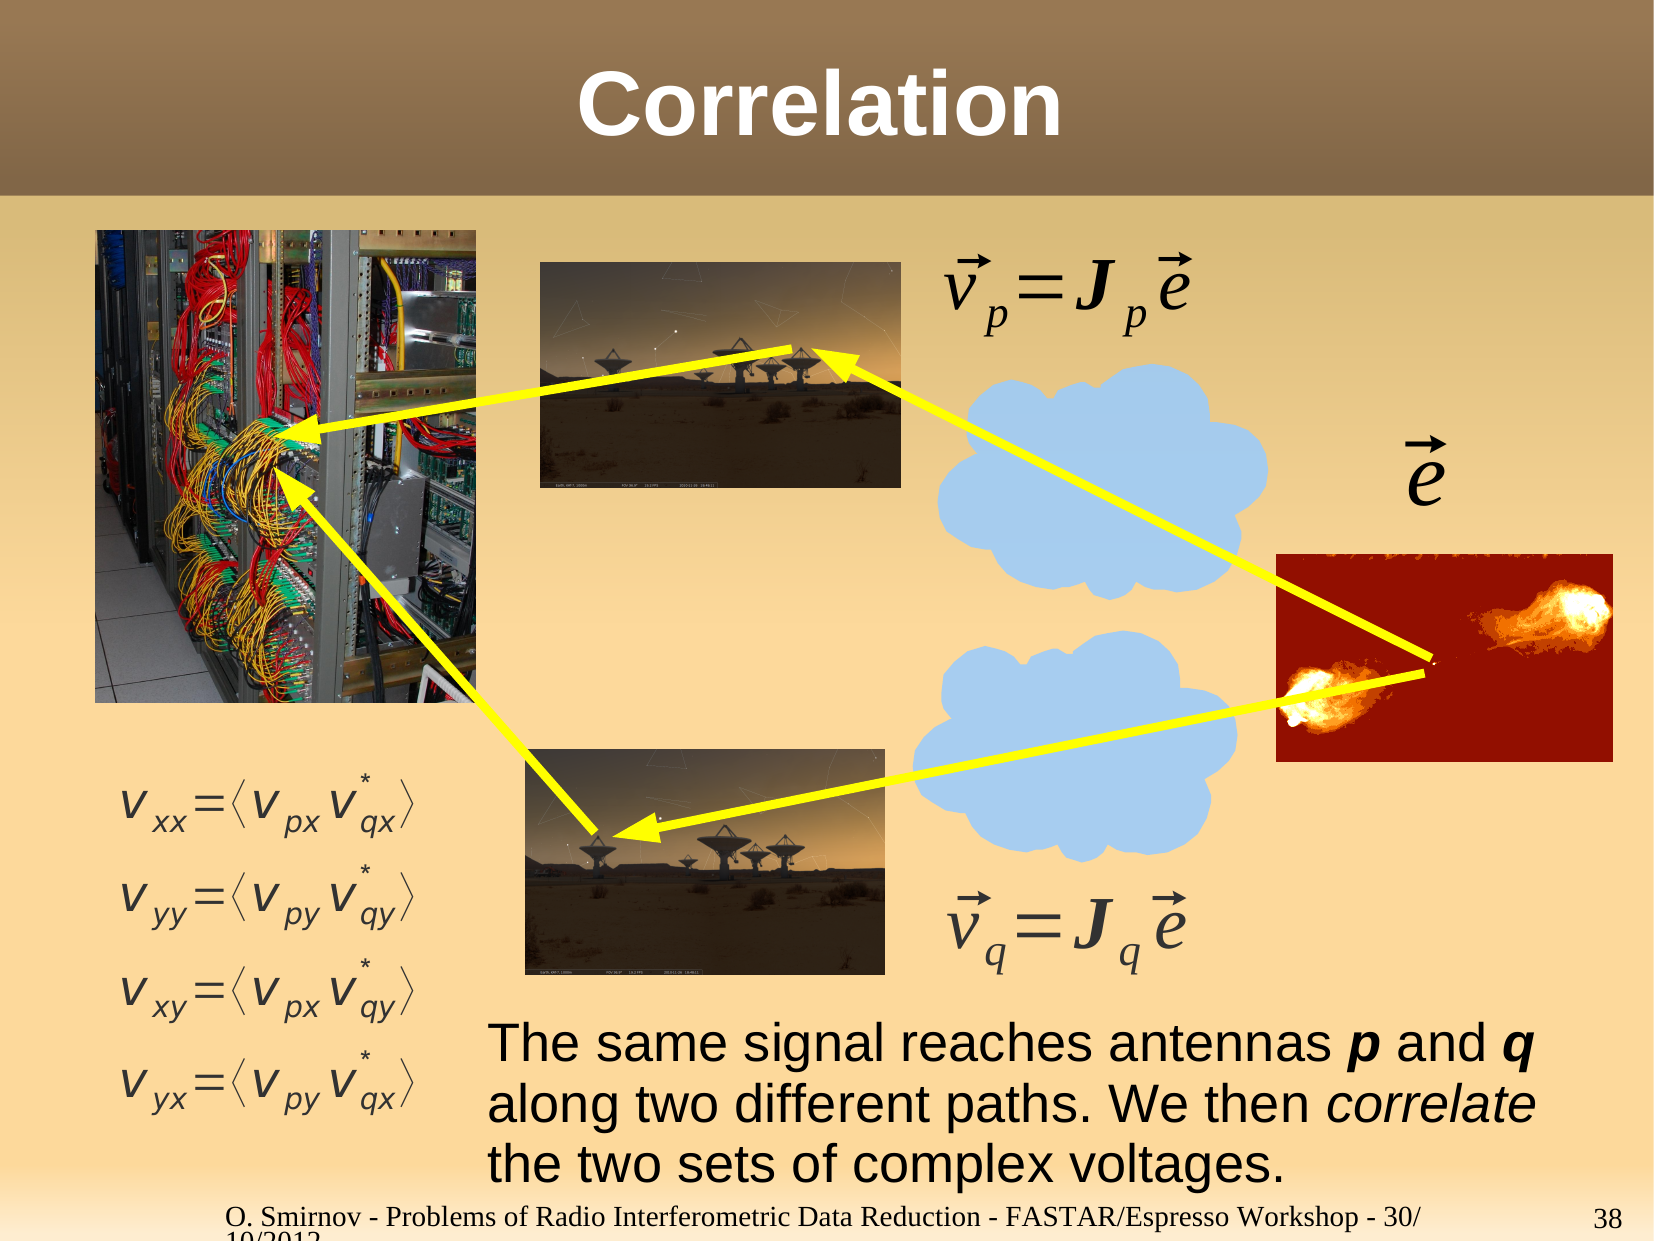

# Correlation
The same signal reaches antennas p and q along two different paths. We then correlate the two sets of complex voltages.
O. Smirnov - Problems of Radio Interferometric Data Reduction - FASTAR/Espresso Workshop - 30/10/2012
38